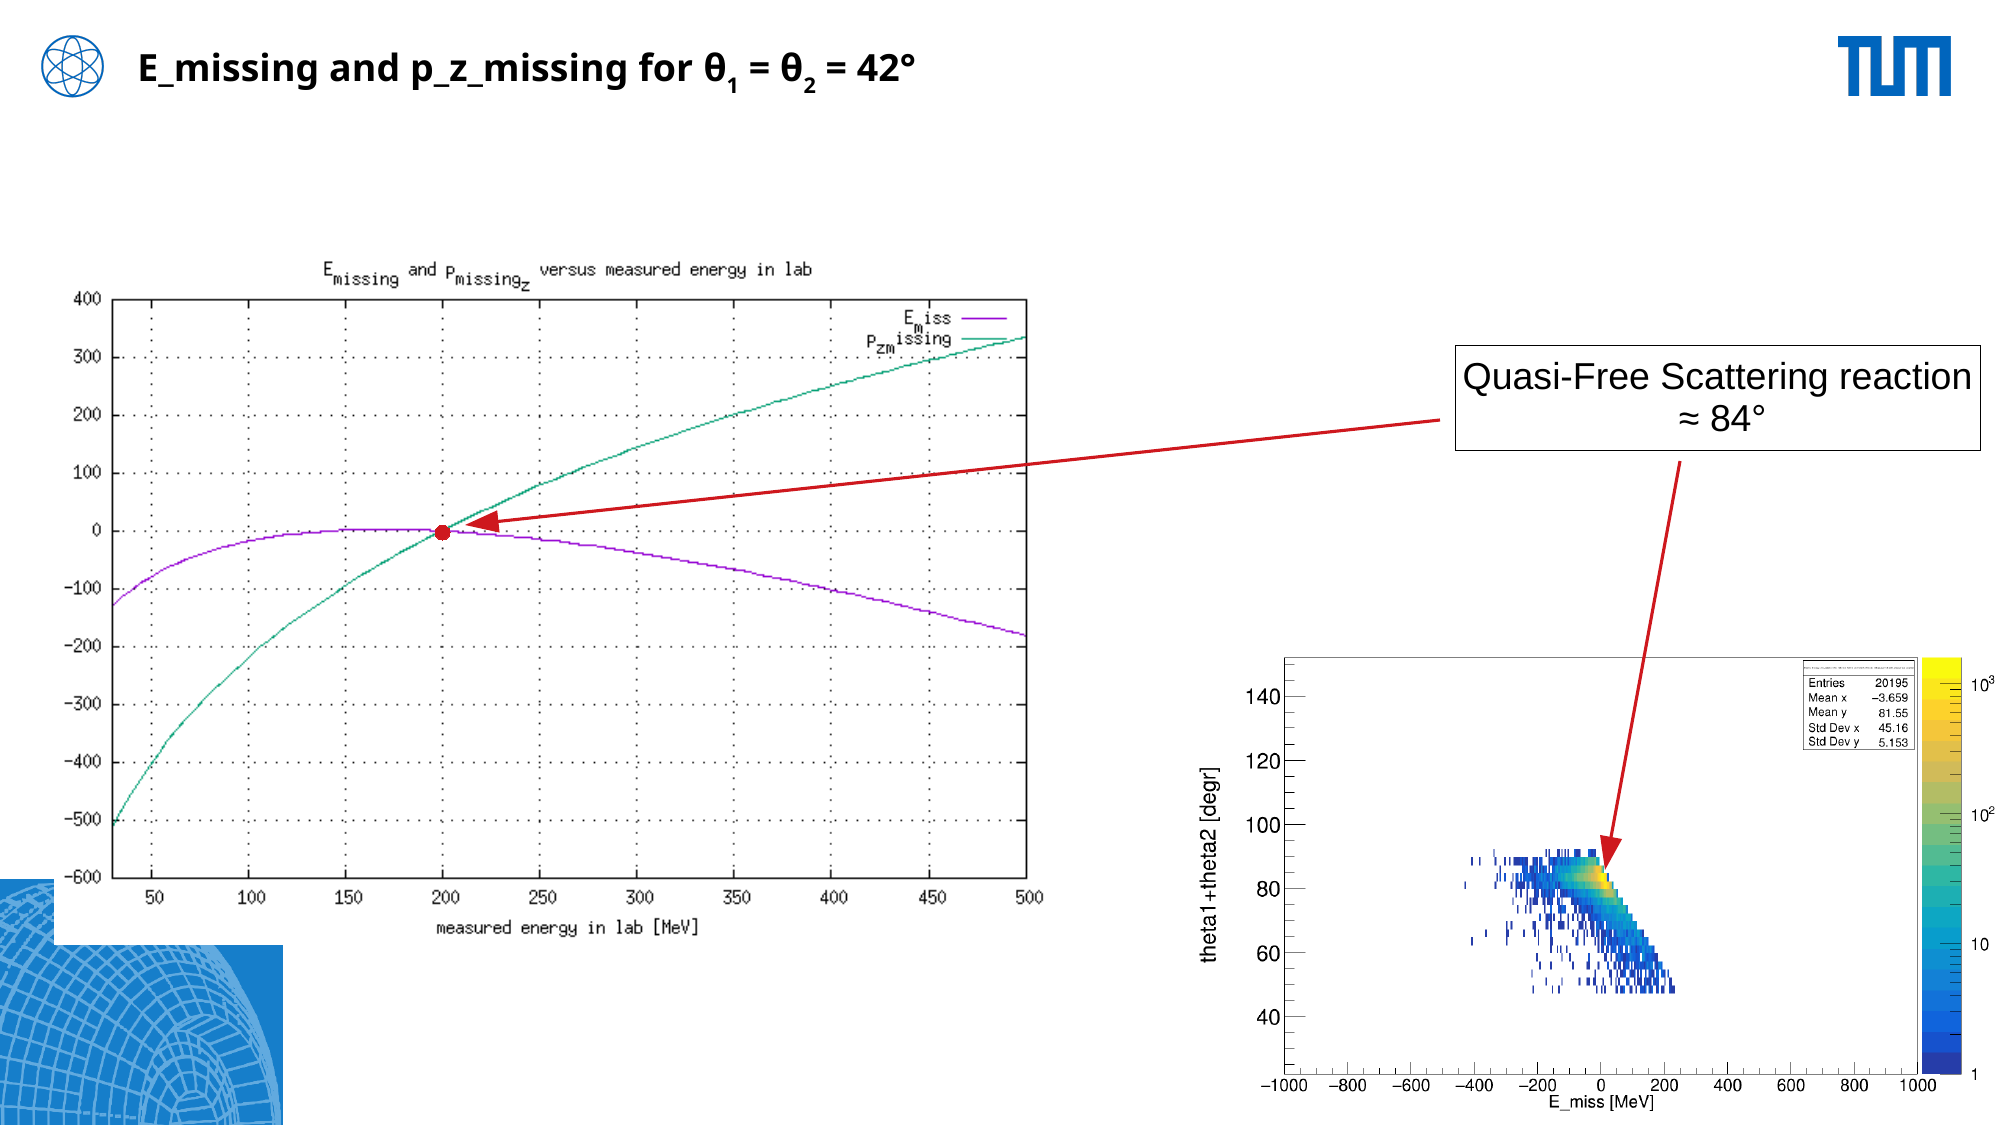

# E_missing and p_z_missing for θ1 = θ2 = 42°
Quasi-Free Scattering reaction
 ≈ 84°